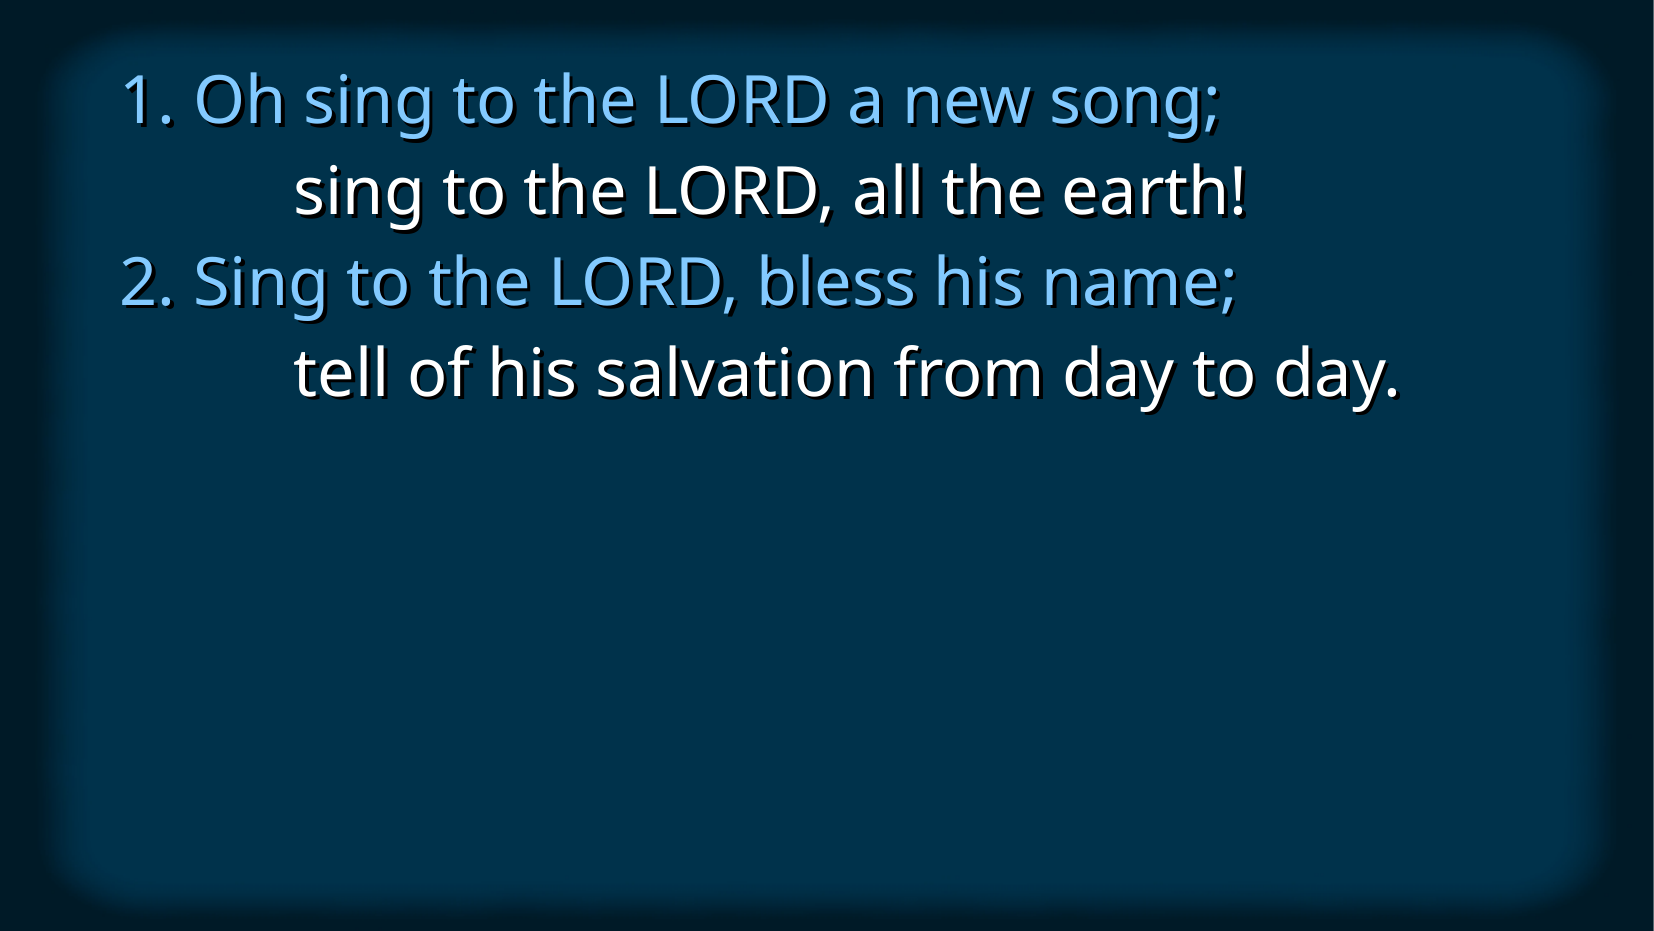

1. Oh sing to the LORD a new song;
 sing to the LORD, all the earth!
2. Sing to the LORD, bless his name;
 tell of his salvation from day to day.